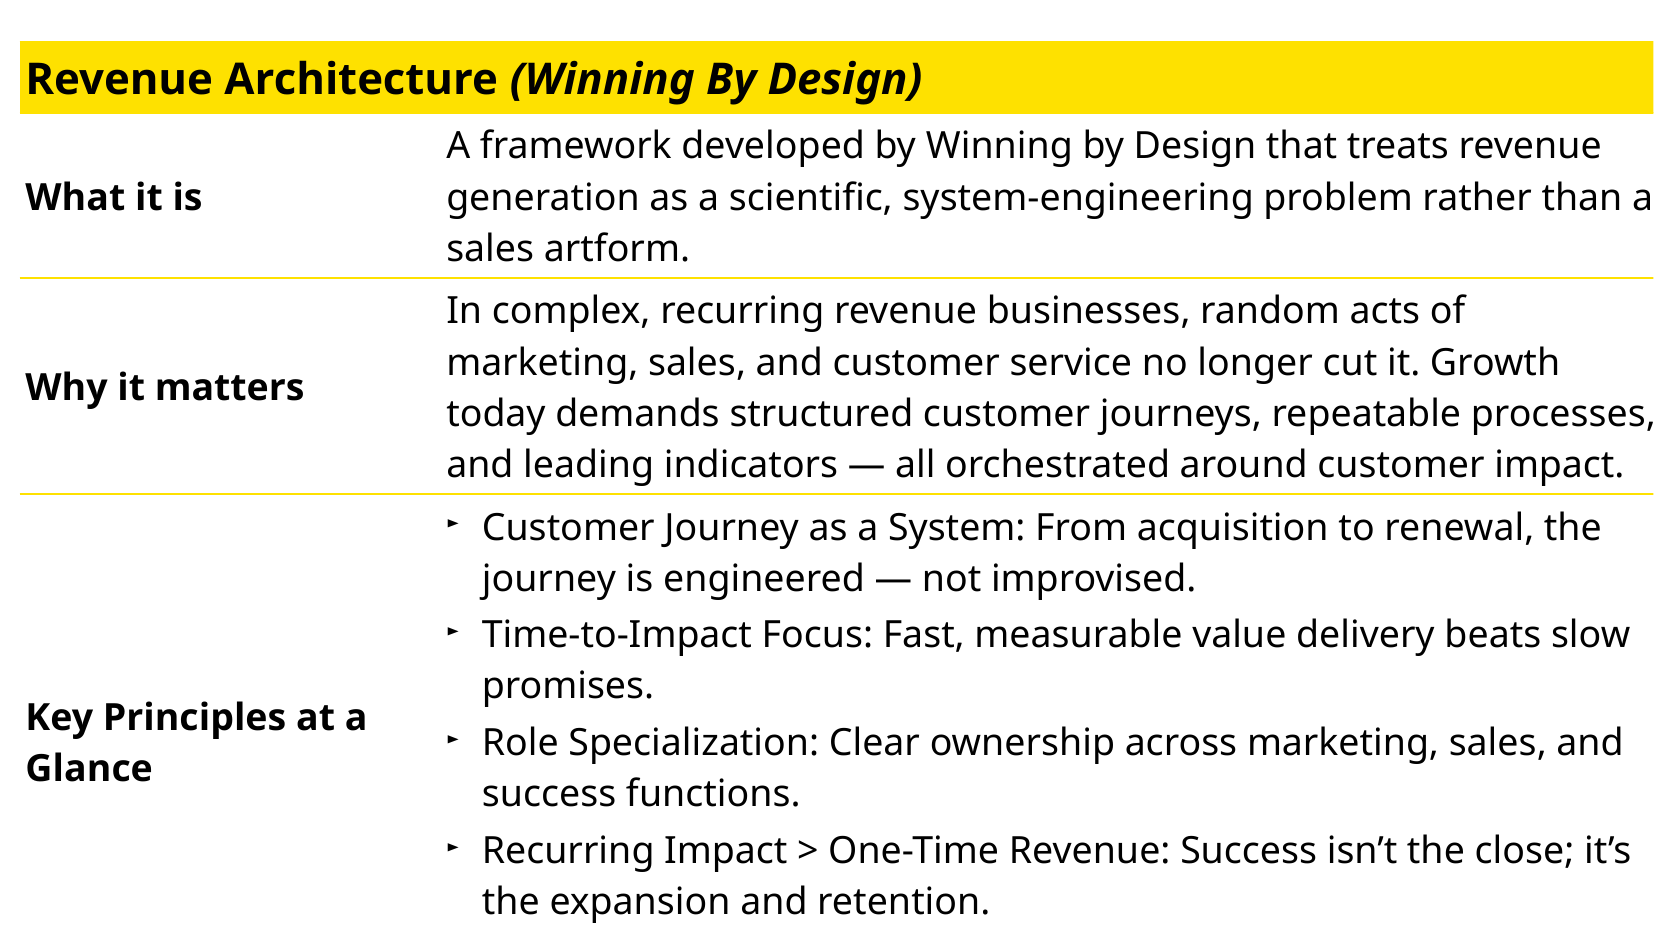

| Revenue Architecture (Winning By Design) | |
| --- | --- |
| What it is | A framework developed by Winning by Design that treats revenue generation as a scientific, system-engineering problem rather than a sales artform. |
| Why it matters | In complex, recurring revenue businesses, random acts of marketing, sales, and customer service no longer cut it. Growth today demands structured customer journeys, repeatable processes, and leading indicators — all orchestrated around customer impact. |
| Key Principles at a Glance | Customer Journey as a System: From acquisition to renewal, the journey is engineered — not improvised. Time-to-Impact Focus: Fast, measurable value delivery beats slow promises. Role Specialization: Clear ownership across marketing, sales, and success functions. Recurring Impact > One-Time Revenue: Success isn’t the close; it’s the expansion and retention. Systems over Superstars: Growth is built on processes, not heroics. |